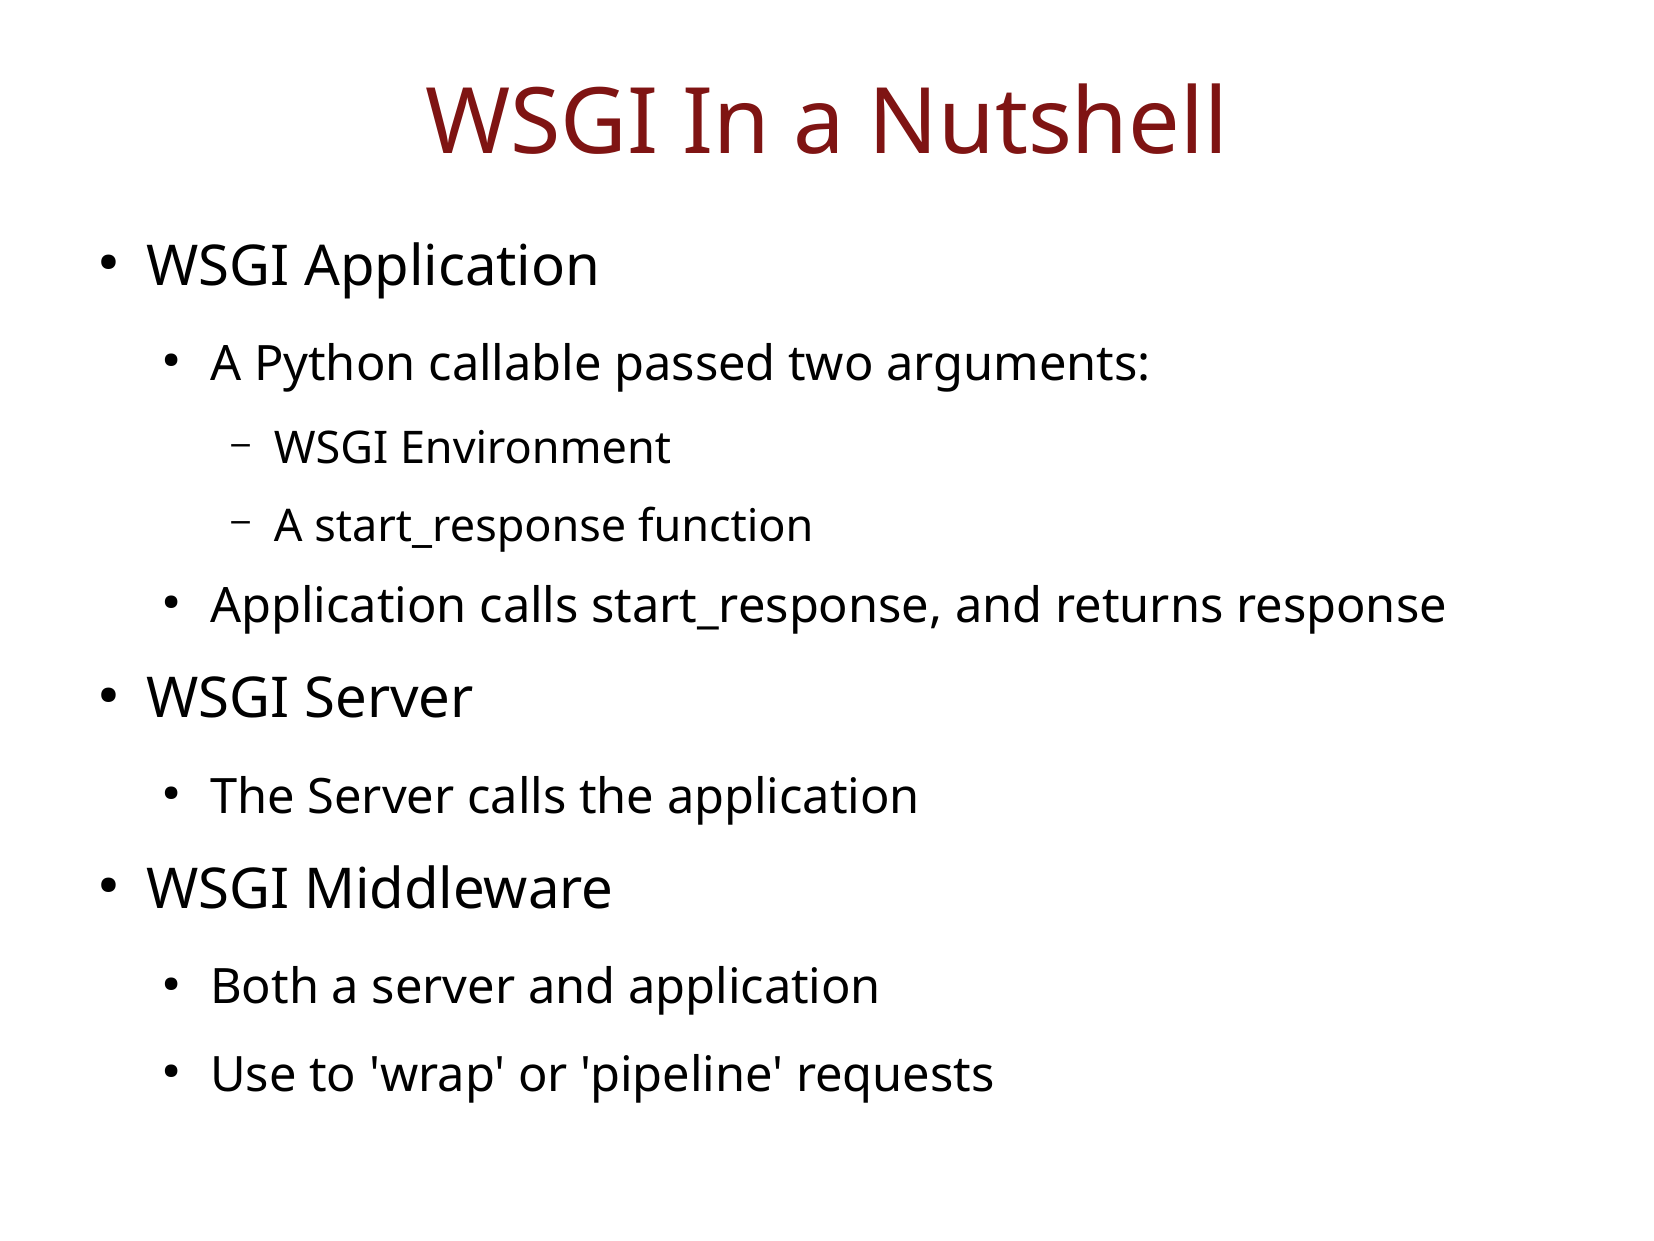

# WSGI In a Nutshell
WSGI Application
A Python callable passed two arguments:
WSGI Environment
A start_response function
Application calls start_response, and returns response
WSGI Server
The Server calls the application
WSGI Middleware
Both a server and application
Use to 'wrap' or 'pipeline' requests